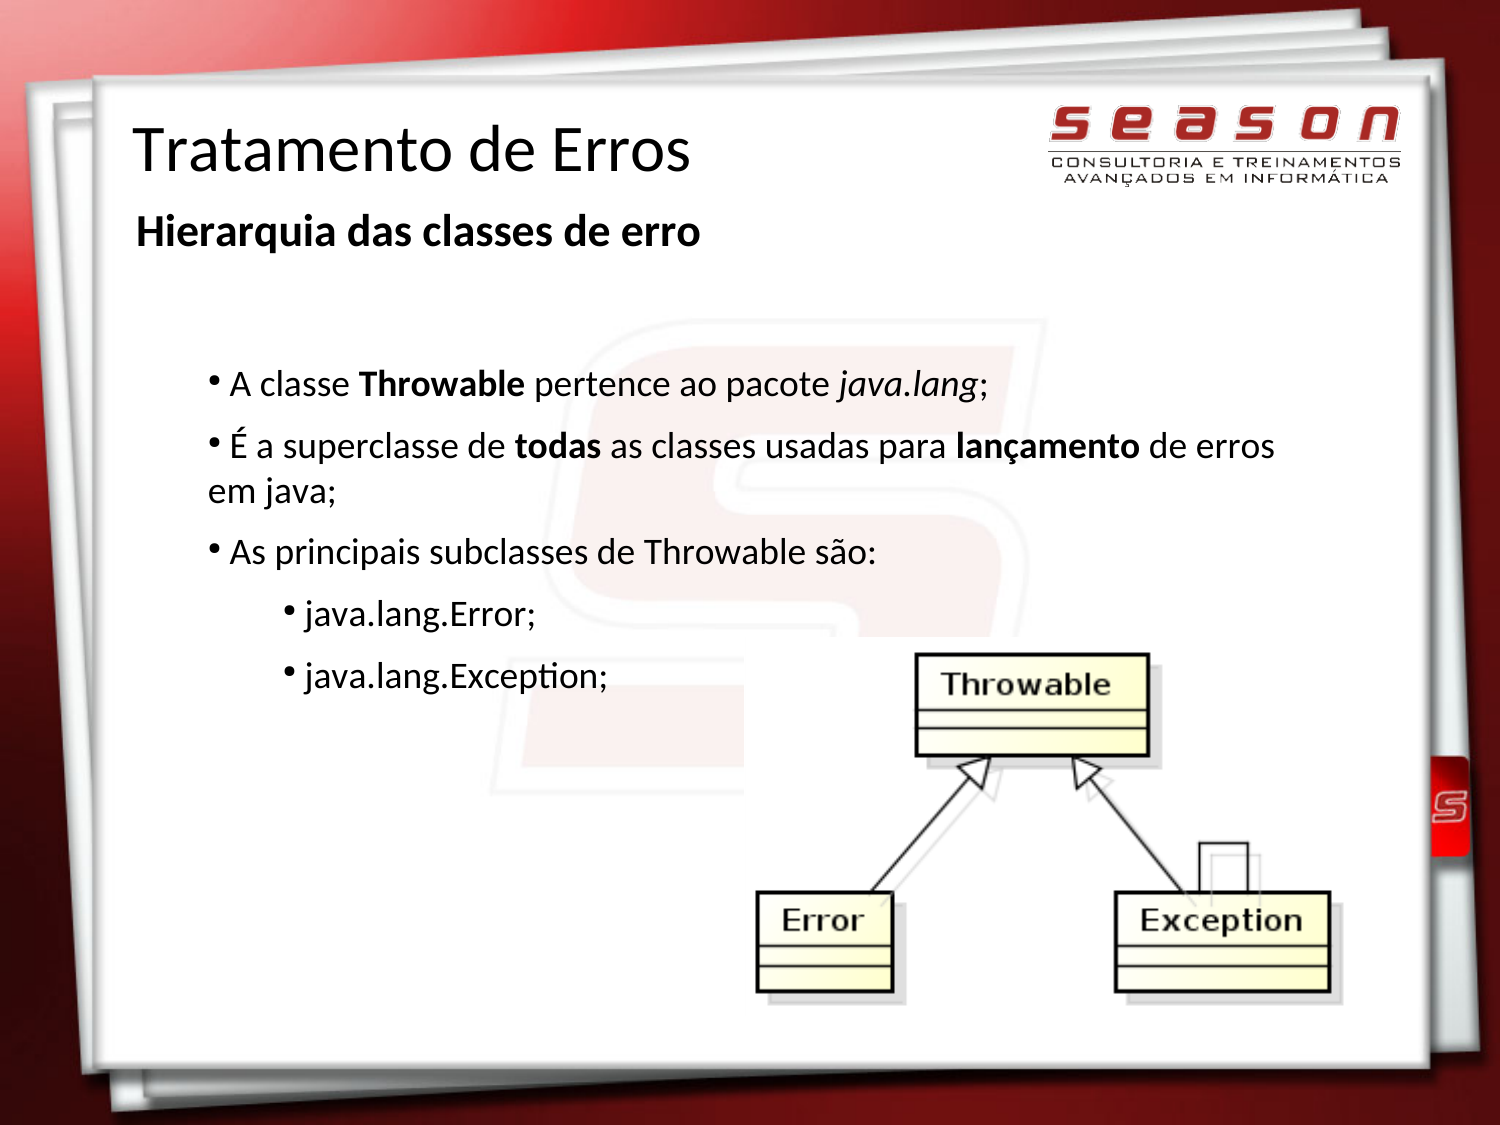

# Tratamento de Erros
Hierarquia das classes de erro
 A classe Throwable pertence ao pacote java.lang;
 É a superclasse de todas as classes usadas para lançamento de erros em java;
 As principais subclasses de Throwable são:
 java.lang.Error;
 java.lang.Exception;